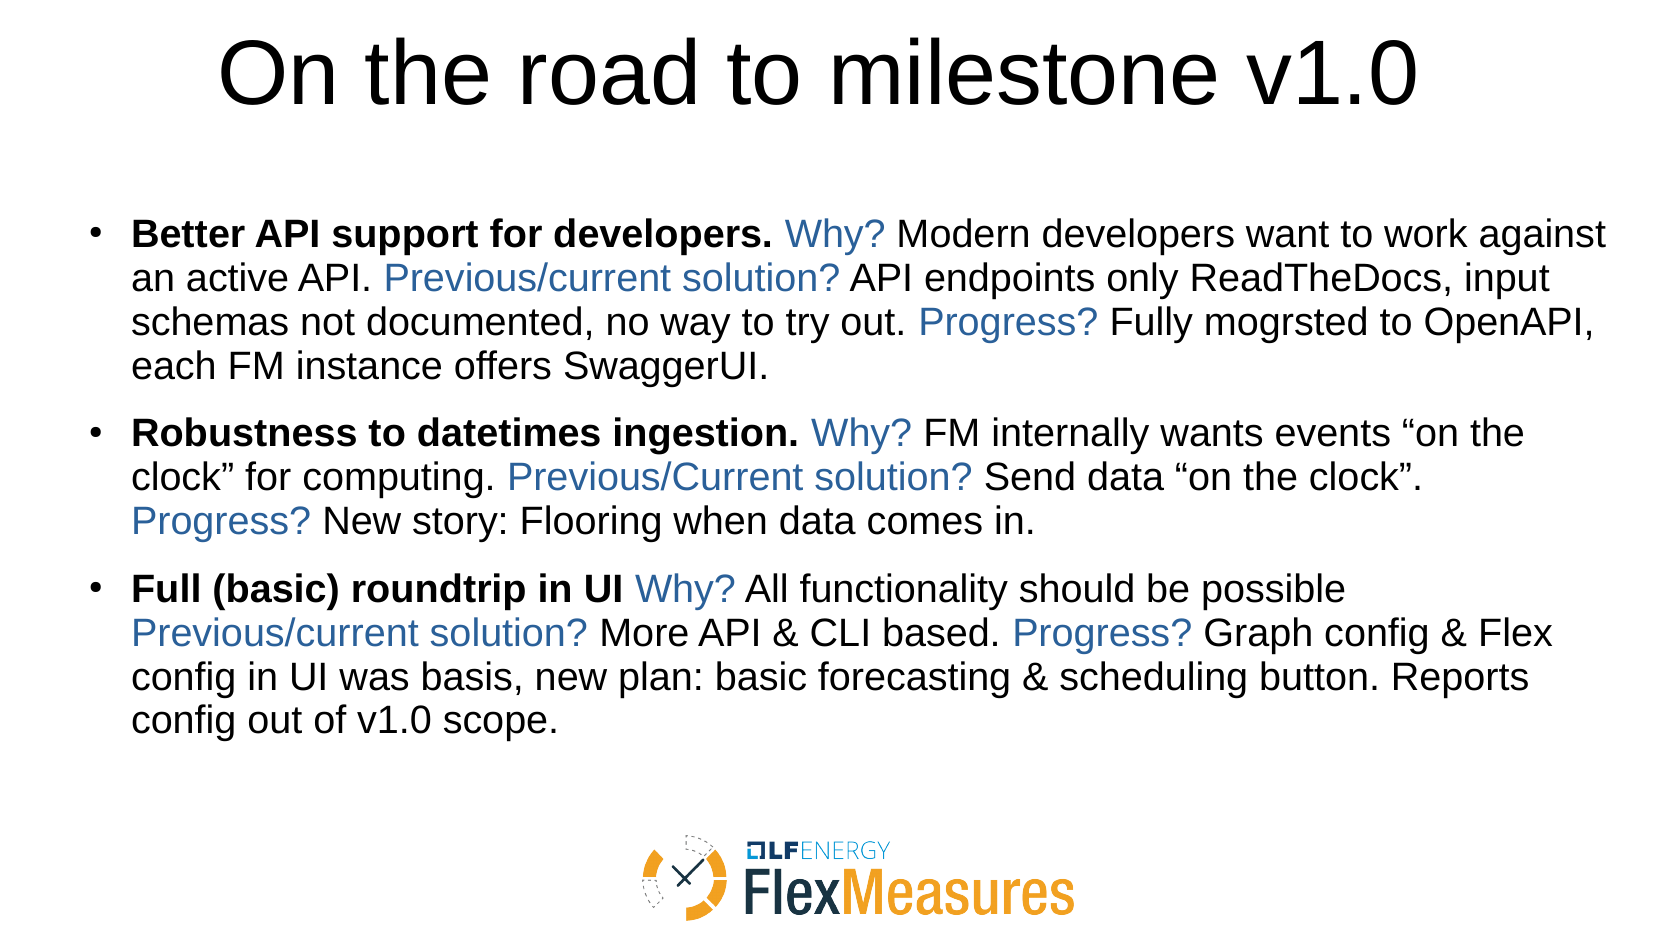

# On the road to milestone v1.0
Better API support for developers. Why? Modern developers want to work against an active API. Previous/current solution? API endpoints only ReadTheDocs, input schemas not documented, no way to try out. Progress? Fully mogrsted to OpenAPI, each FM instance offers SwaggerUI.
Robustness to datetimes ingestion. Why? FM internally wants events “on the clock” for computing. Previous/Current solution? Send data “on the clock”. Progress? New story: Flooring when data comes in.
Full (basic) roundtrip in UI Why? All functionality should be possible Previous/current solution? More API & CLI based. Progress? Graph config & Flex config in UI was basis, new plan: basic forecasting & scheduling button. Reports config out of v1.0 scope.